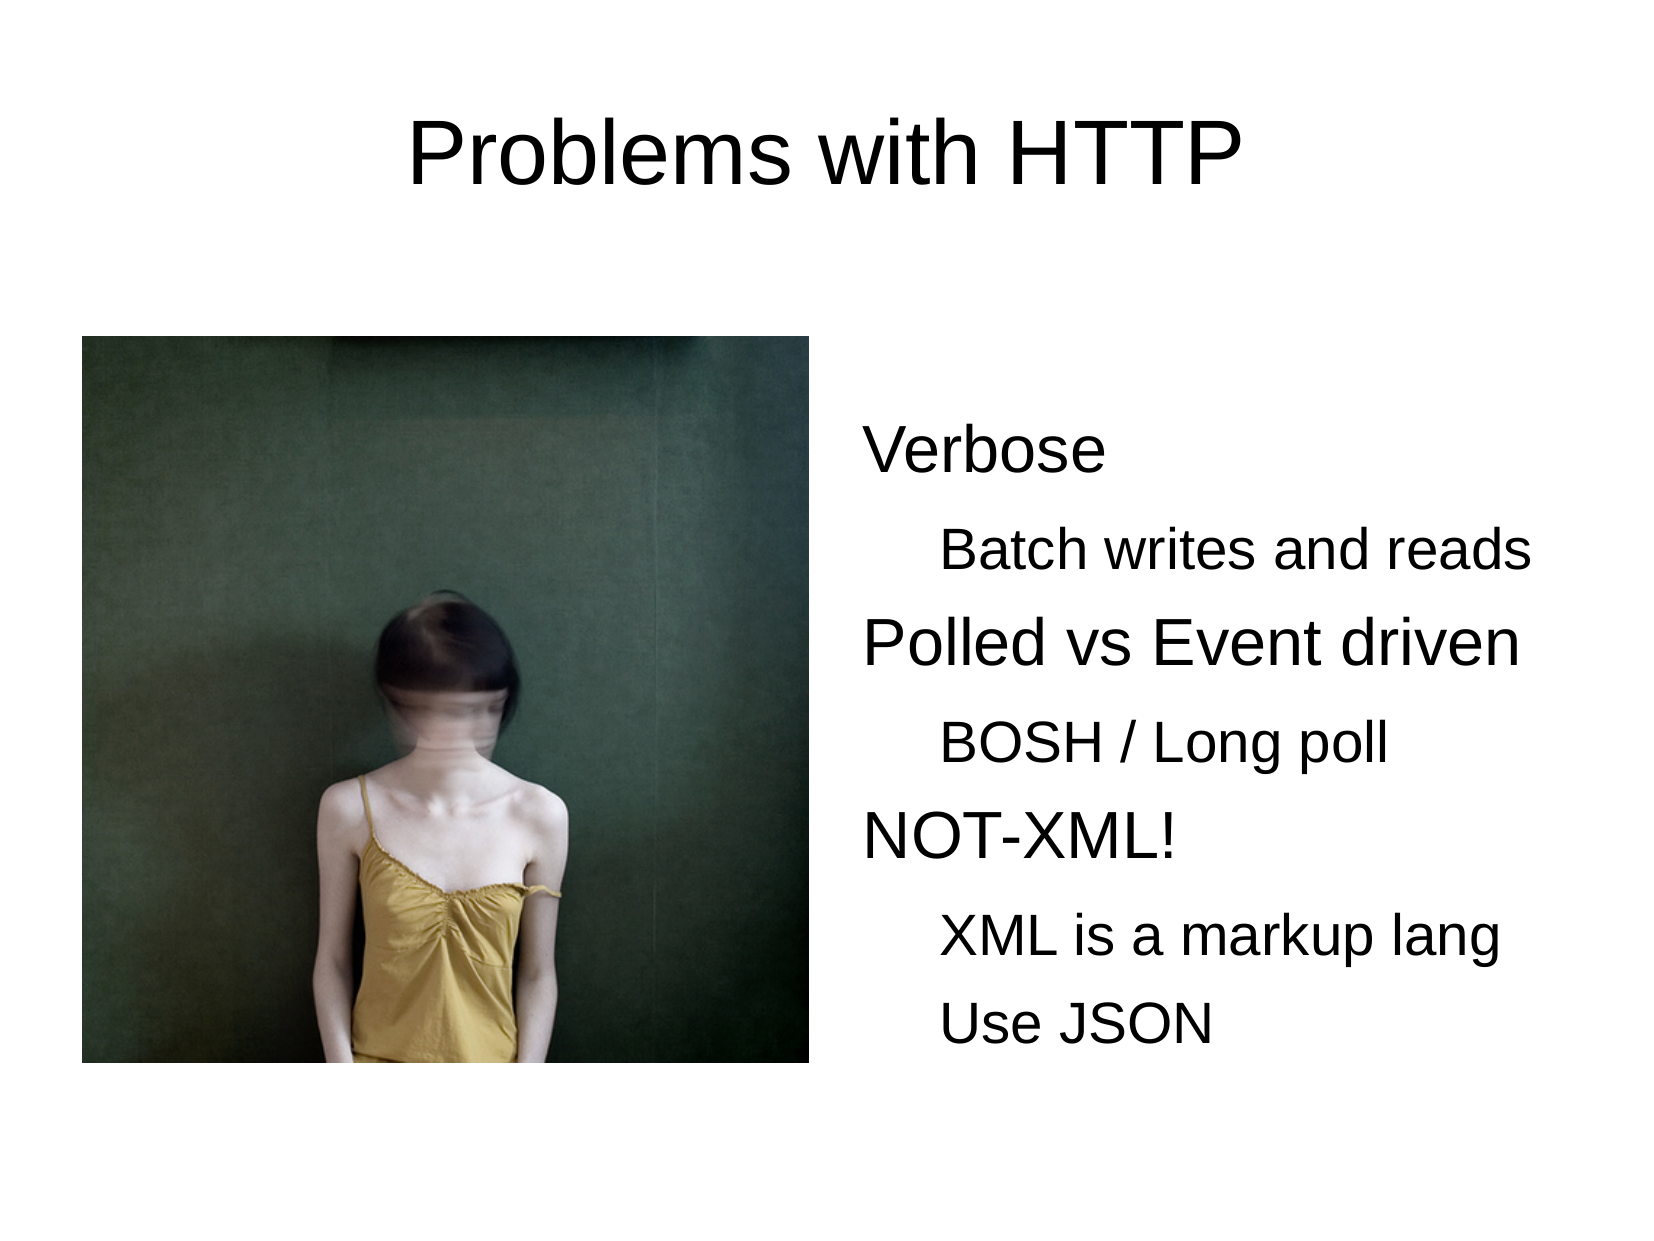

# Problems with HTTP
Verbose
Batch writes and reads
Polled vs Event driven
BOSH / Long poll
NOT-XML!
XML is a markup lang
Use JSON